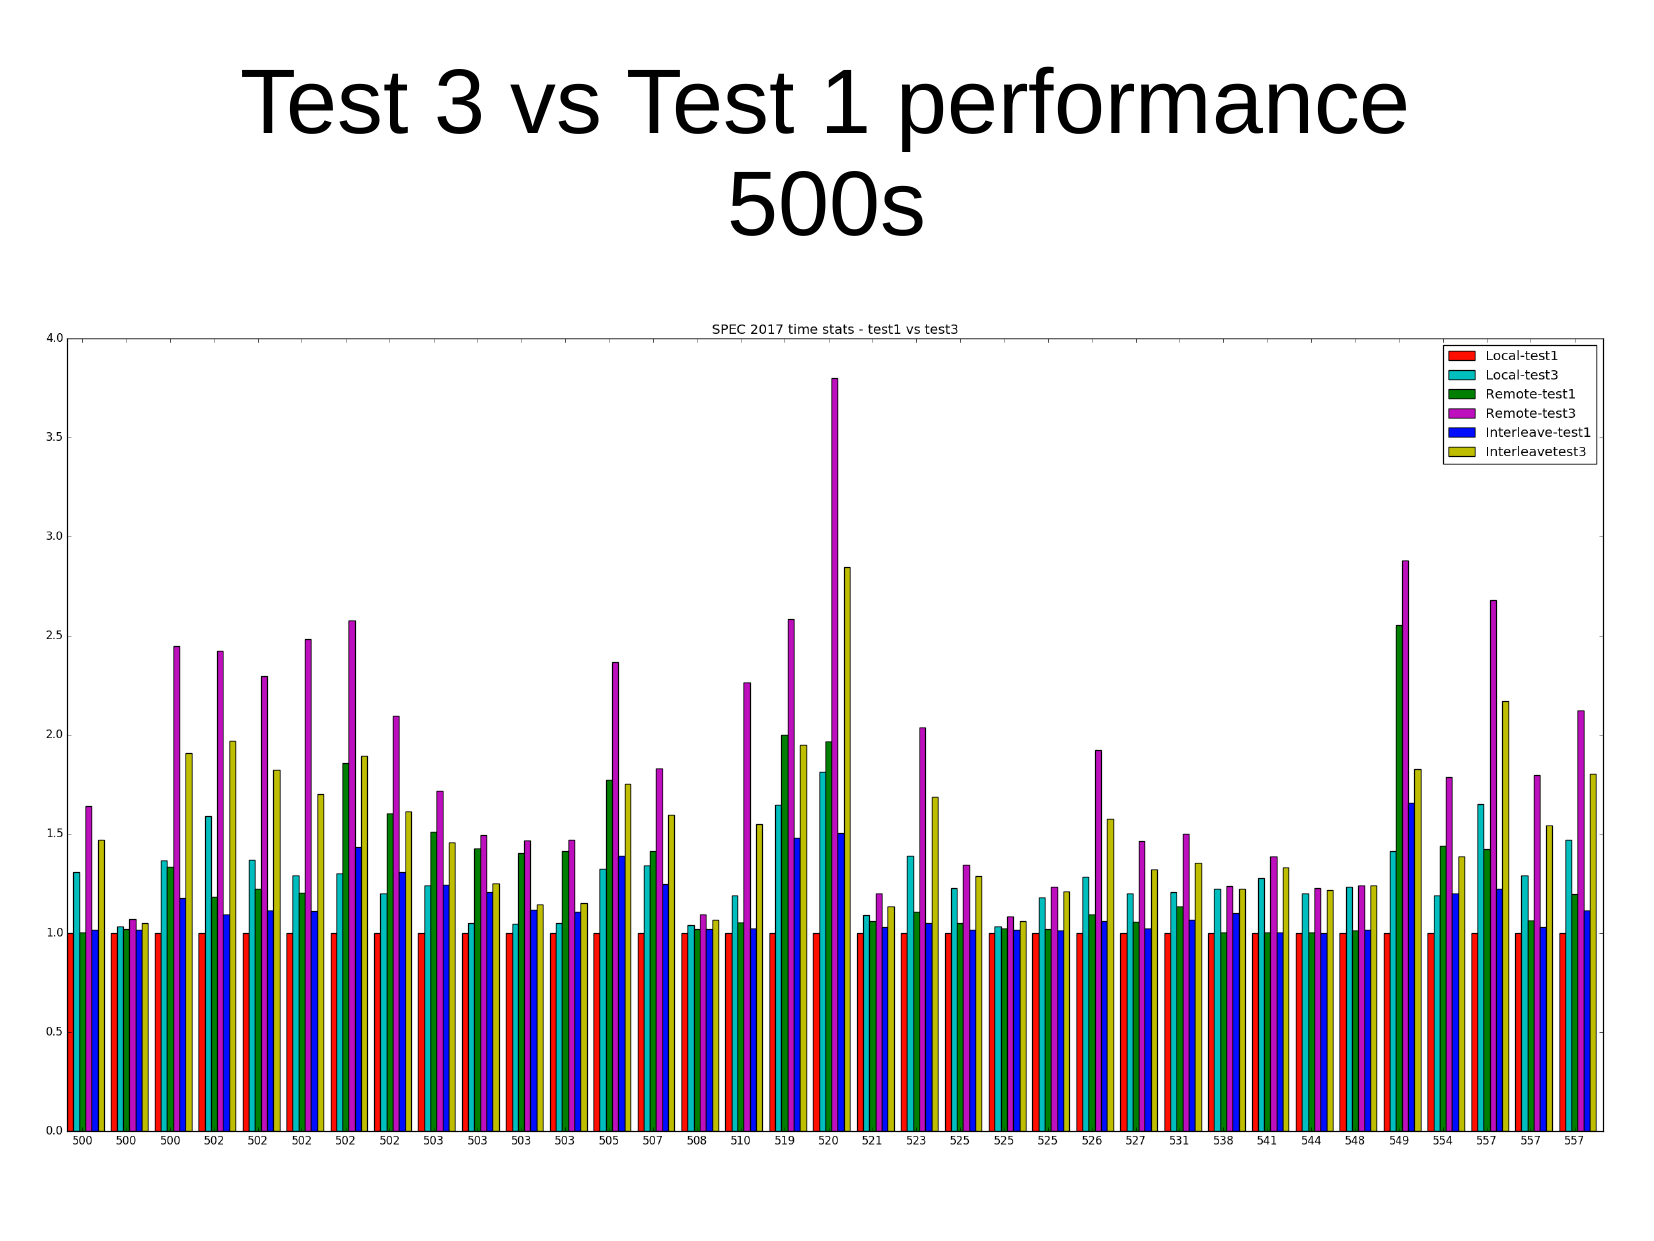

# Test 3 vs Test 1 performance 500s